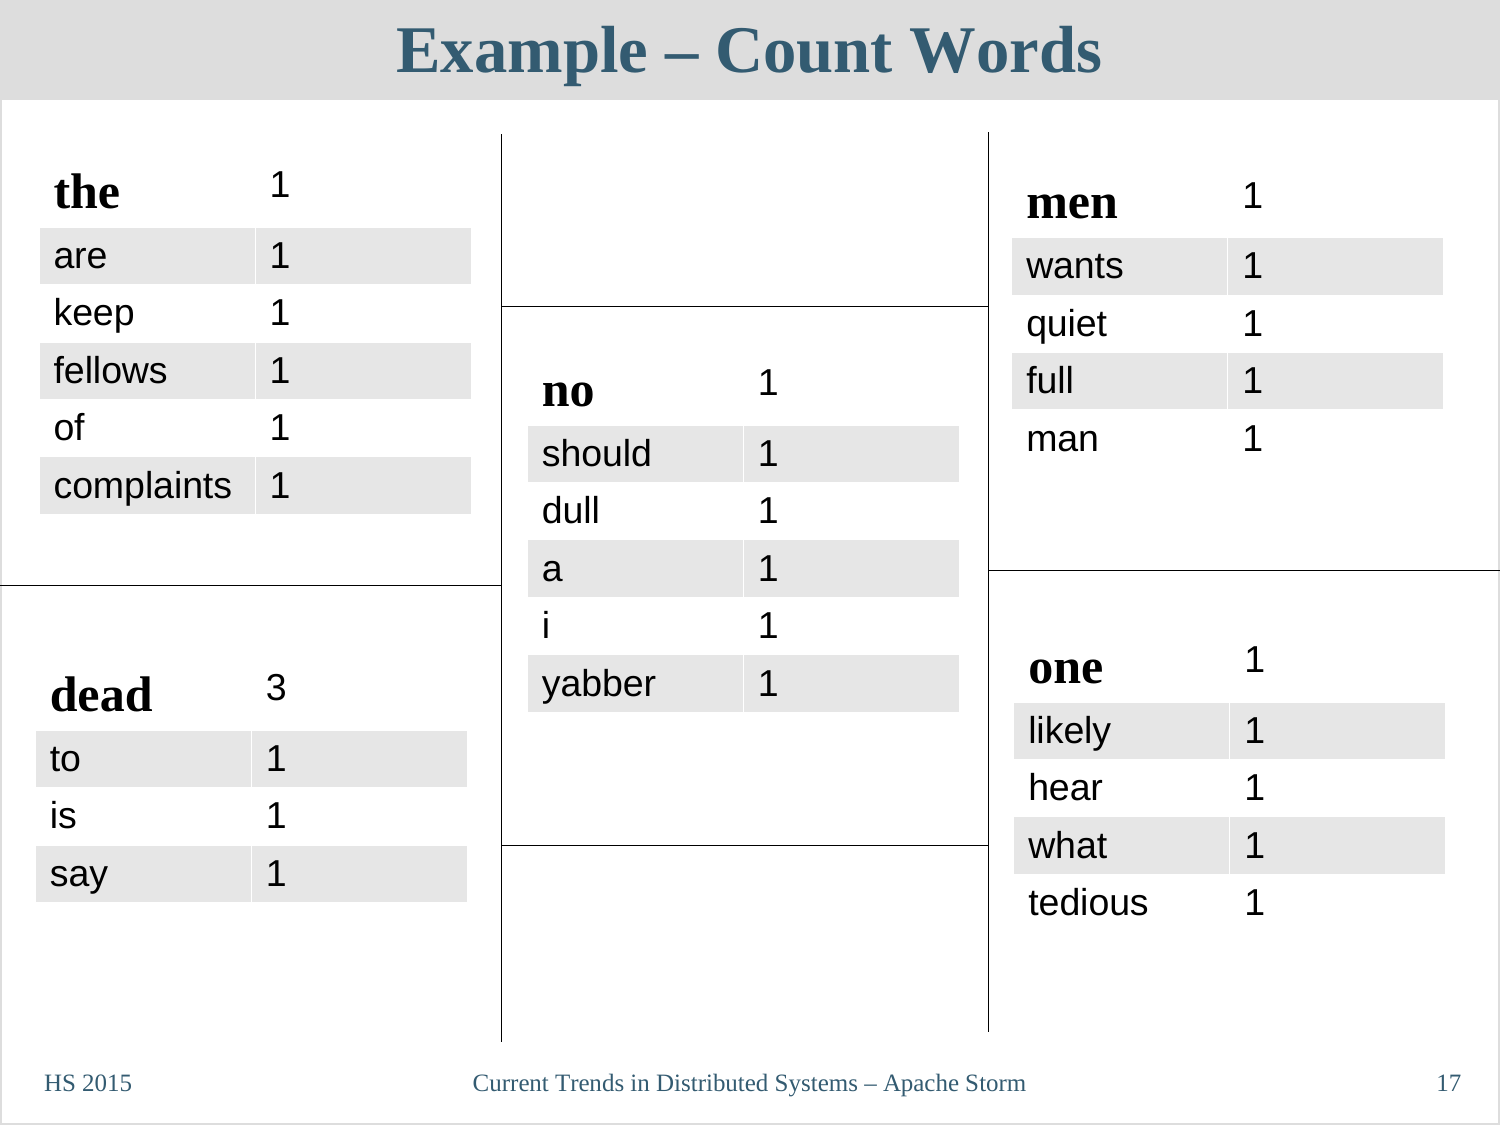

# Example – Count Words
| the | 1 |
| --- | --- |
| are | 1 |
| keep | 1 |
| fellows | 1 |
| of | 1 |
| complaints | 1 |
| men | 1 |
| --- | --- |
| wants | 1 |
| quiet | 1 |
| full | 1 |
| man | 1 |
| no | 1 |
| --- | --- |
| should | 1 |
| dull | 1 |
| a | 1 |
| i | 1 |
| yabber | 1 |
| one | 1 |
| --- | --- |
| likely | 1 |
| hear | 1 |
| what | 1 |
| tedious | 1 |
| dead | 3 |
| --- | --- |
| to | 1 |
| is | 1 |
| say | 1 |
HS 2015
Current Trends in Distributed Systems – Apache Storm